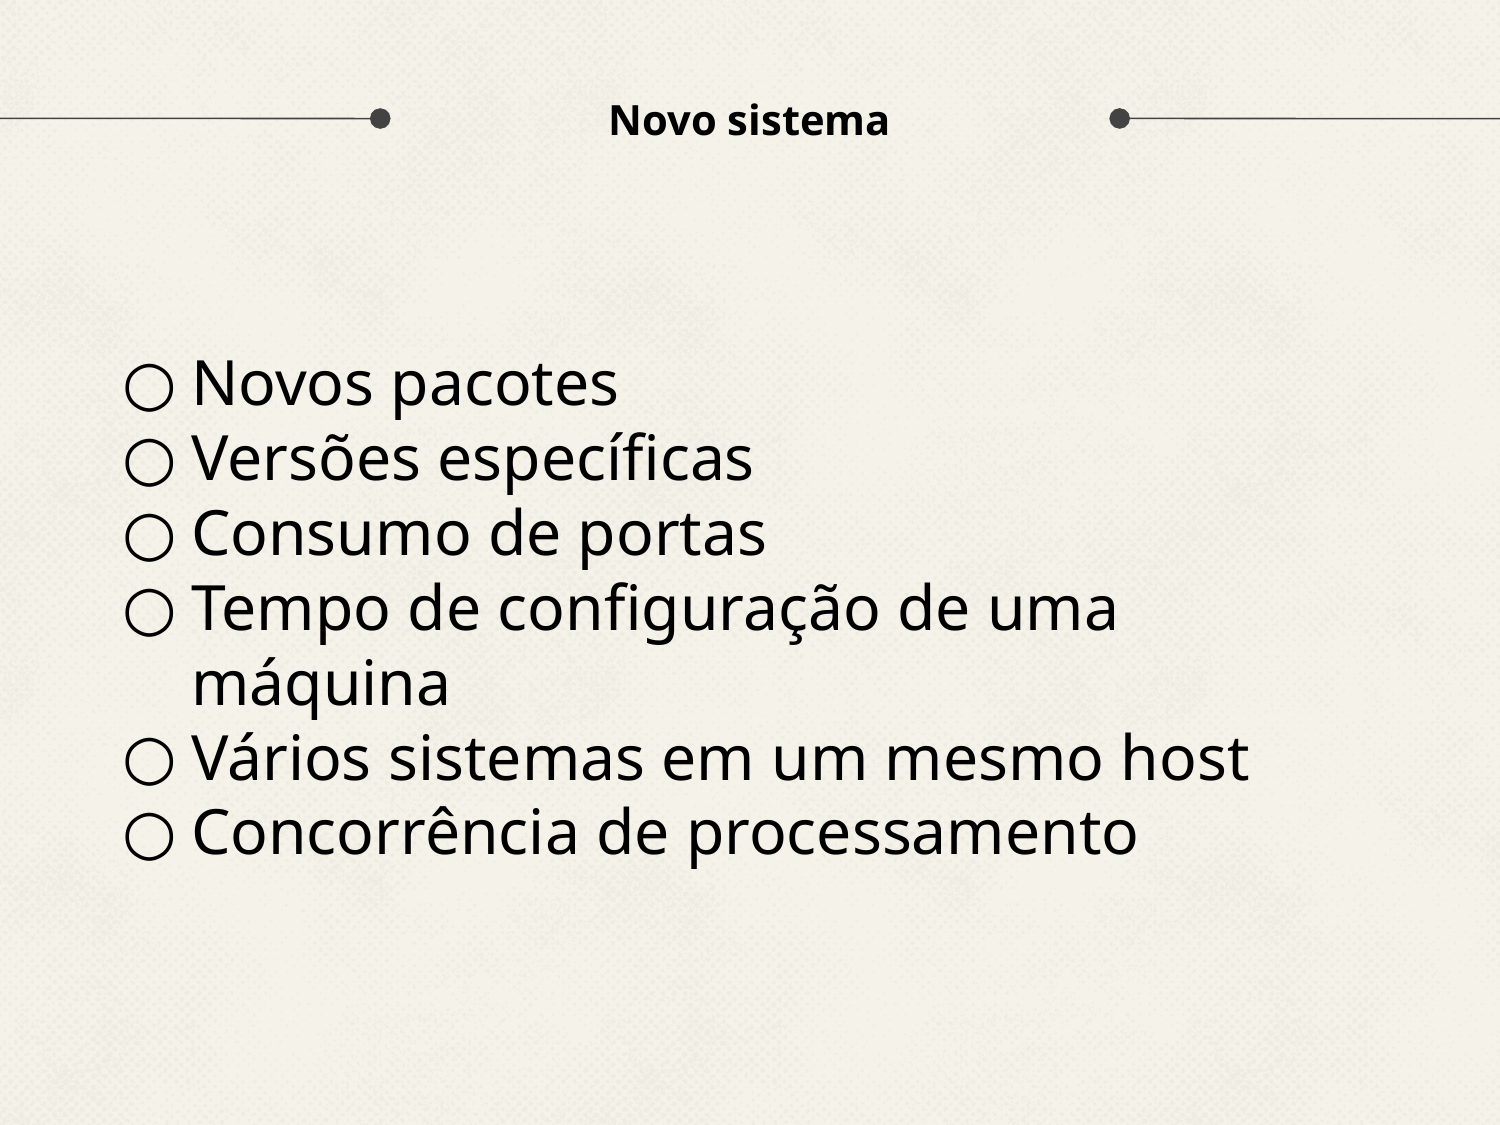

# Novo sistema
Novos pacotes
Versões específicas
Consumo de portas
Tempo de configuração de uma máquina
Vários sistemas em um mesmo host
Concorrência de processamento